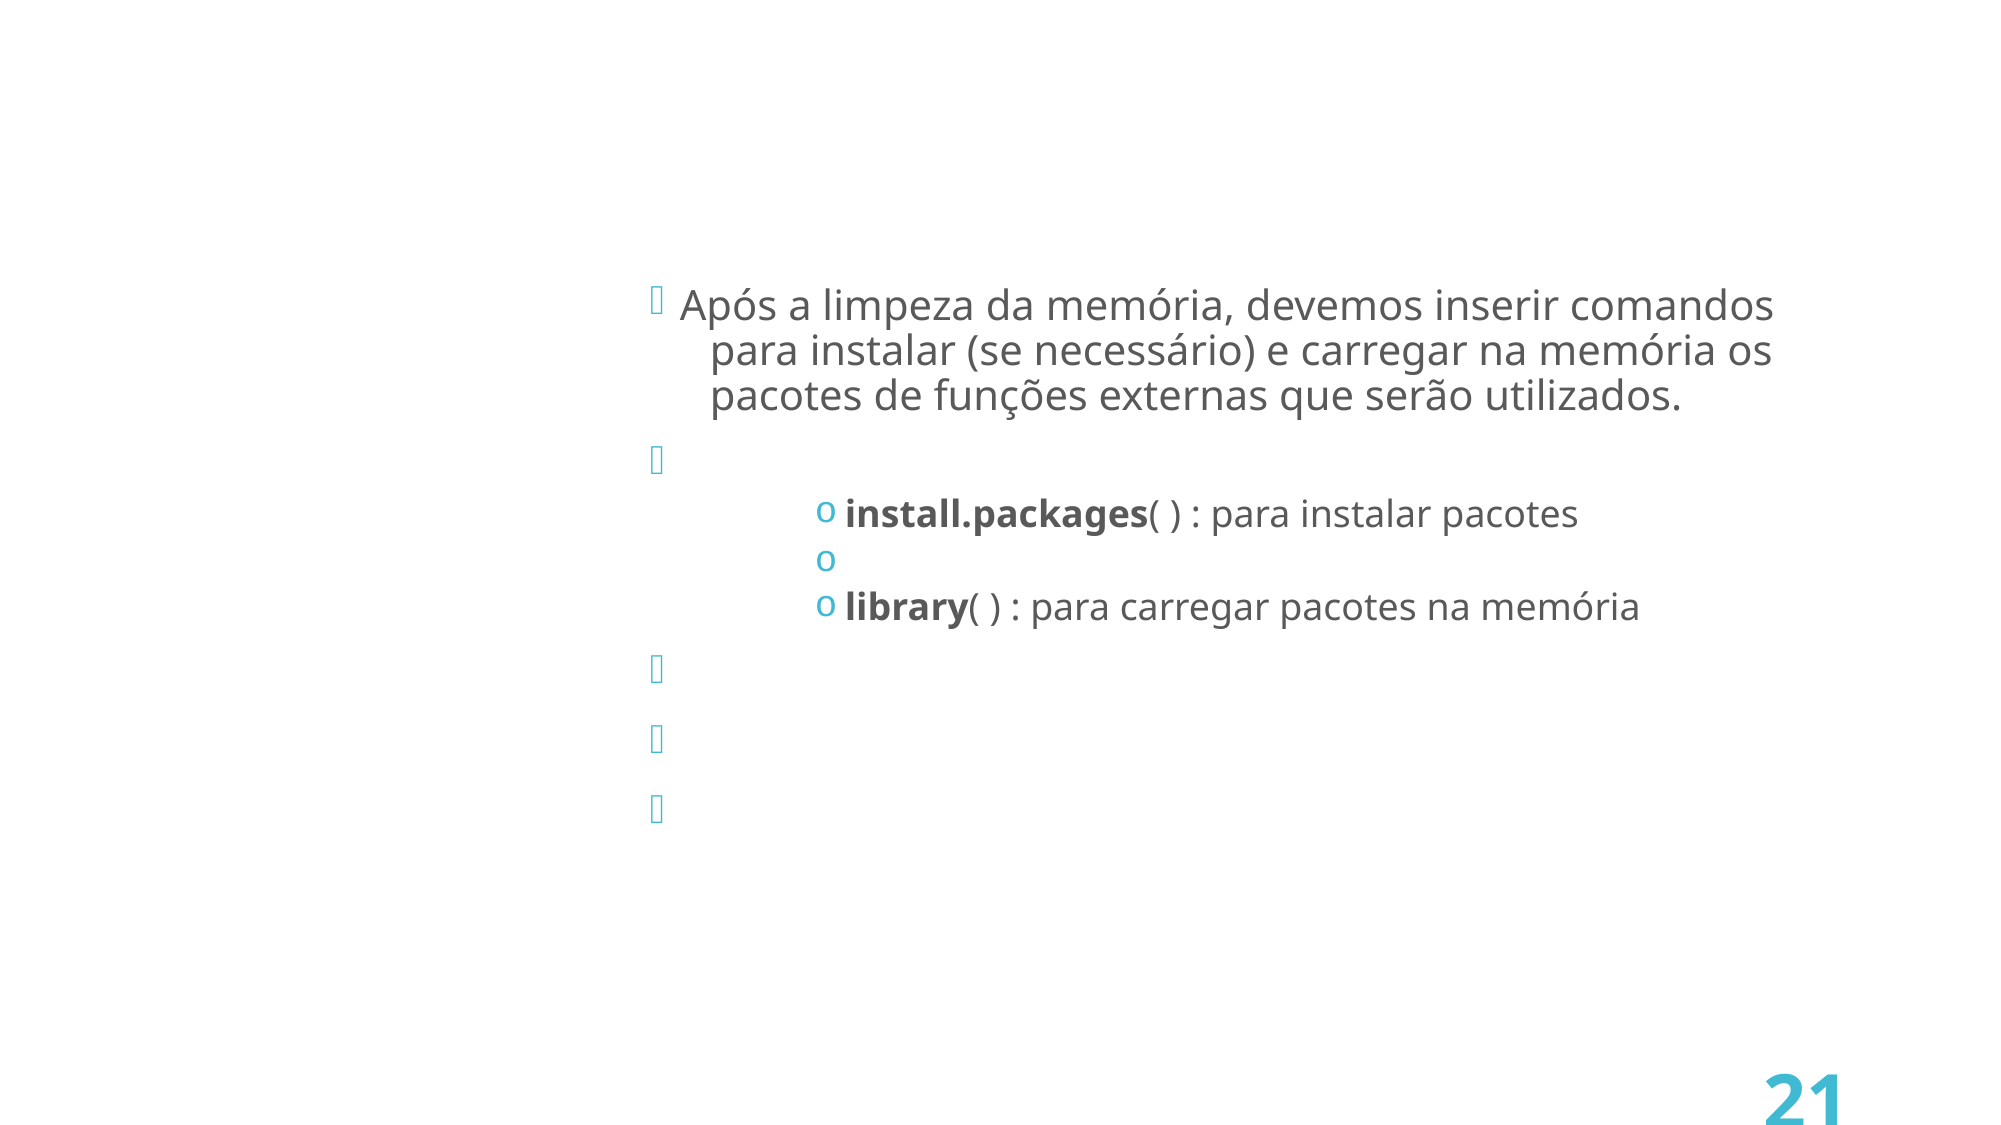

Após a limpeza da memória, devemos inserir comandos para instalar (se necessário) e carregar na memória os pacotes de funções externas que serão utilizados.
install.packages( ) : para instalar pacotes
library( ) : para carregar pacotes na memória
# Pacotes e funções